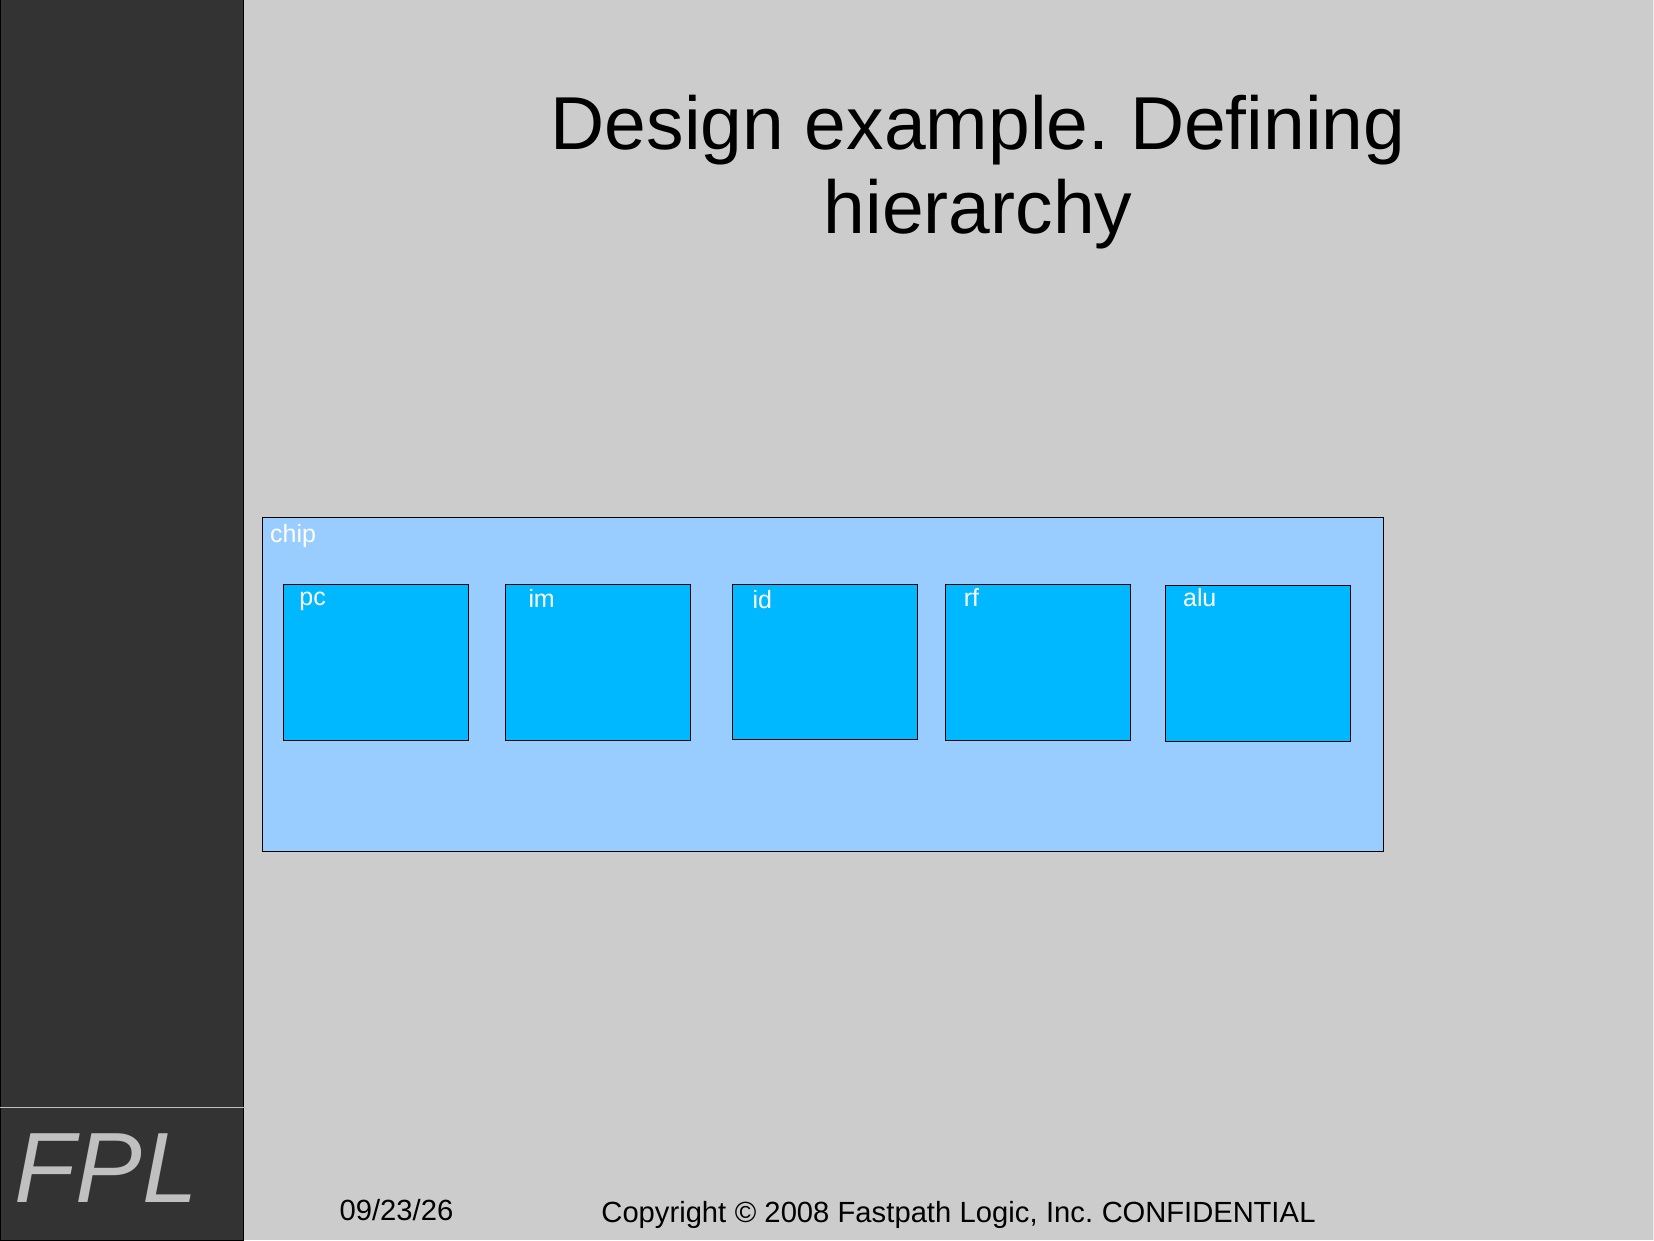

# Design example. Defining hierarchy
chip
pc
alu
rf
im
id
Copyright Fastpath Logic Inc. @2007